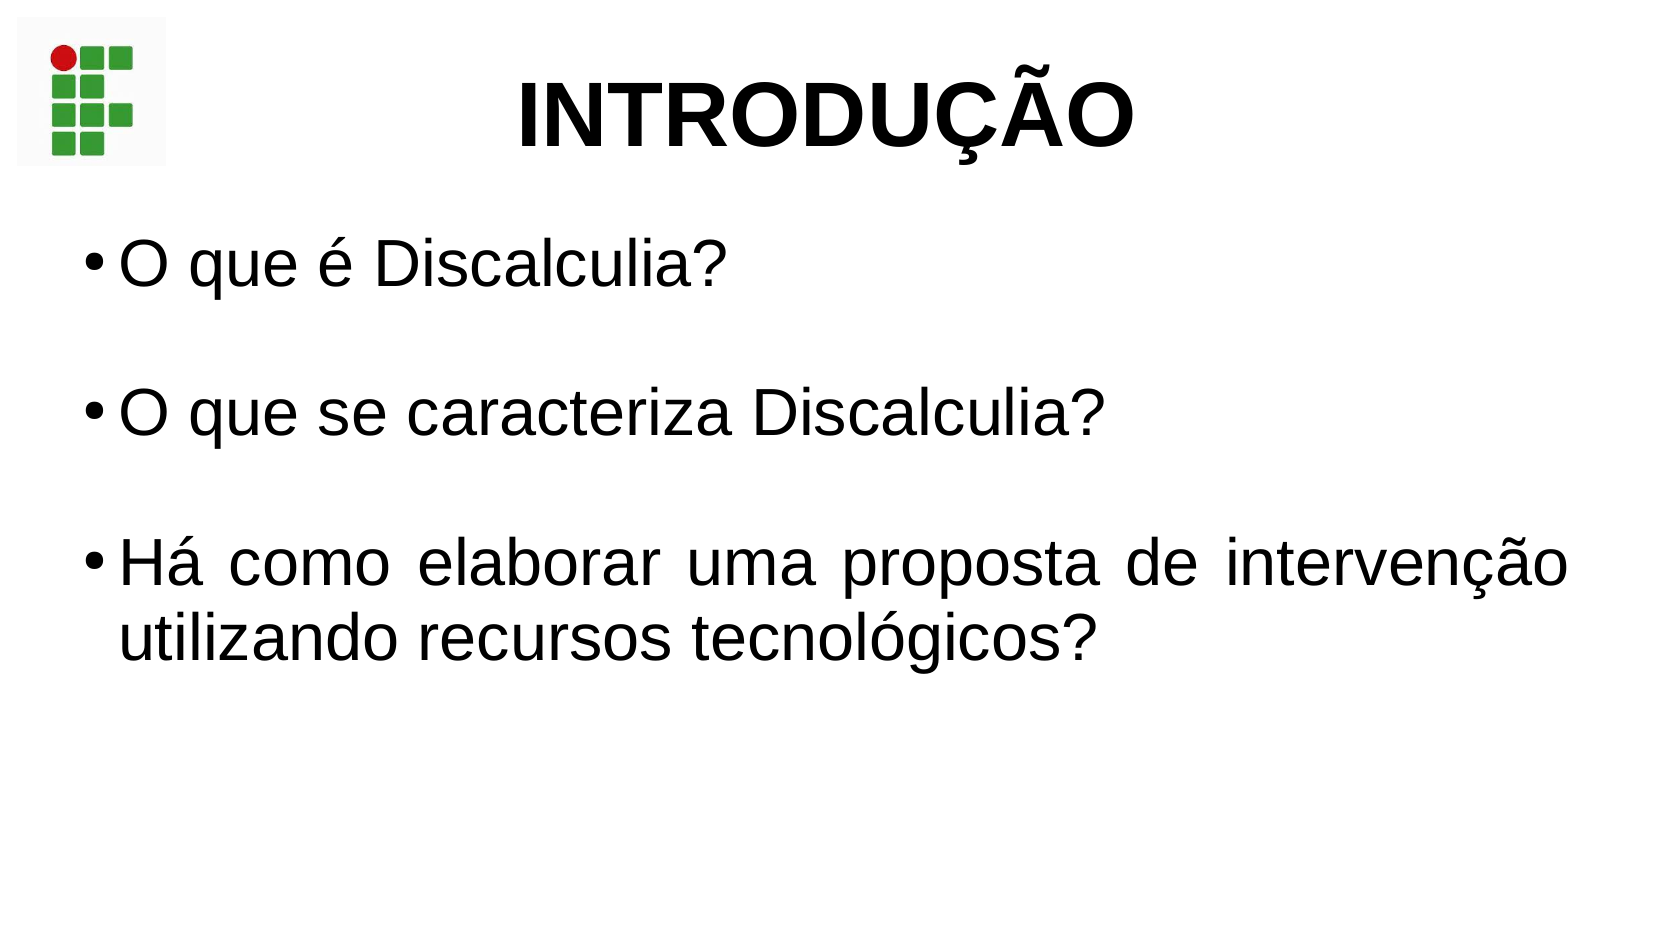

# INTRODUÇÃO
O que é Discalculia?
O que se caracteriza Discalculia?
Há como elaborar uma proposta de intervenção utilizando recursos tecnológicos?